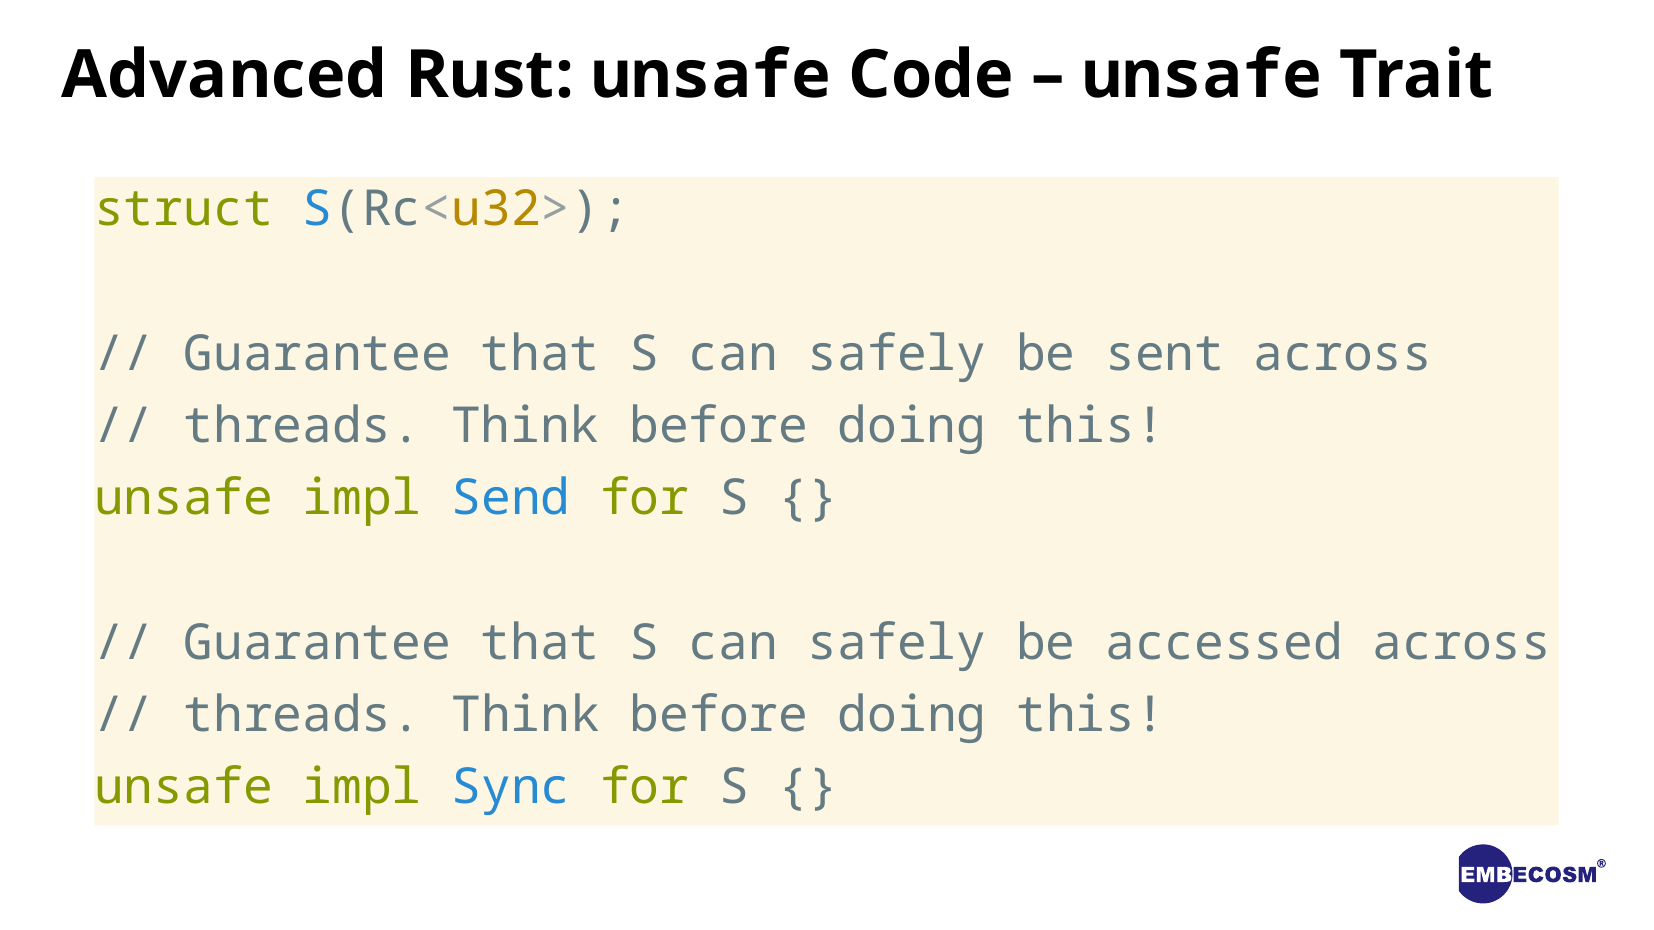

# Advanced Rust: unsafe Code – unsafe Trait
struct S(Rc<u32>);
// Guarantee that S can safely be sent across
// threads. Think before doing this!
unsafe impl Send for S {}
// Guarantee that S can safely be accessed across
// threads. Think before doing this!
unsafe impl Sync for S {}